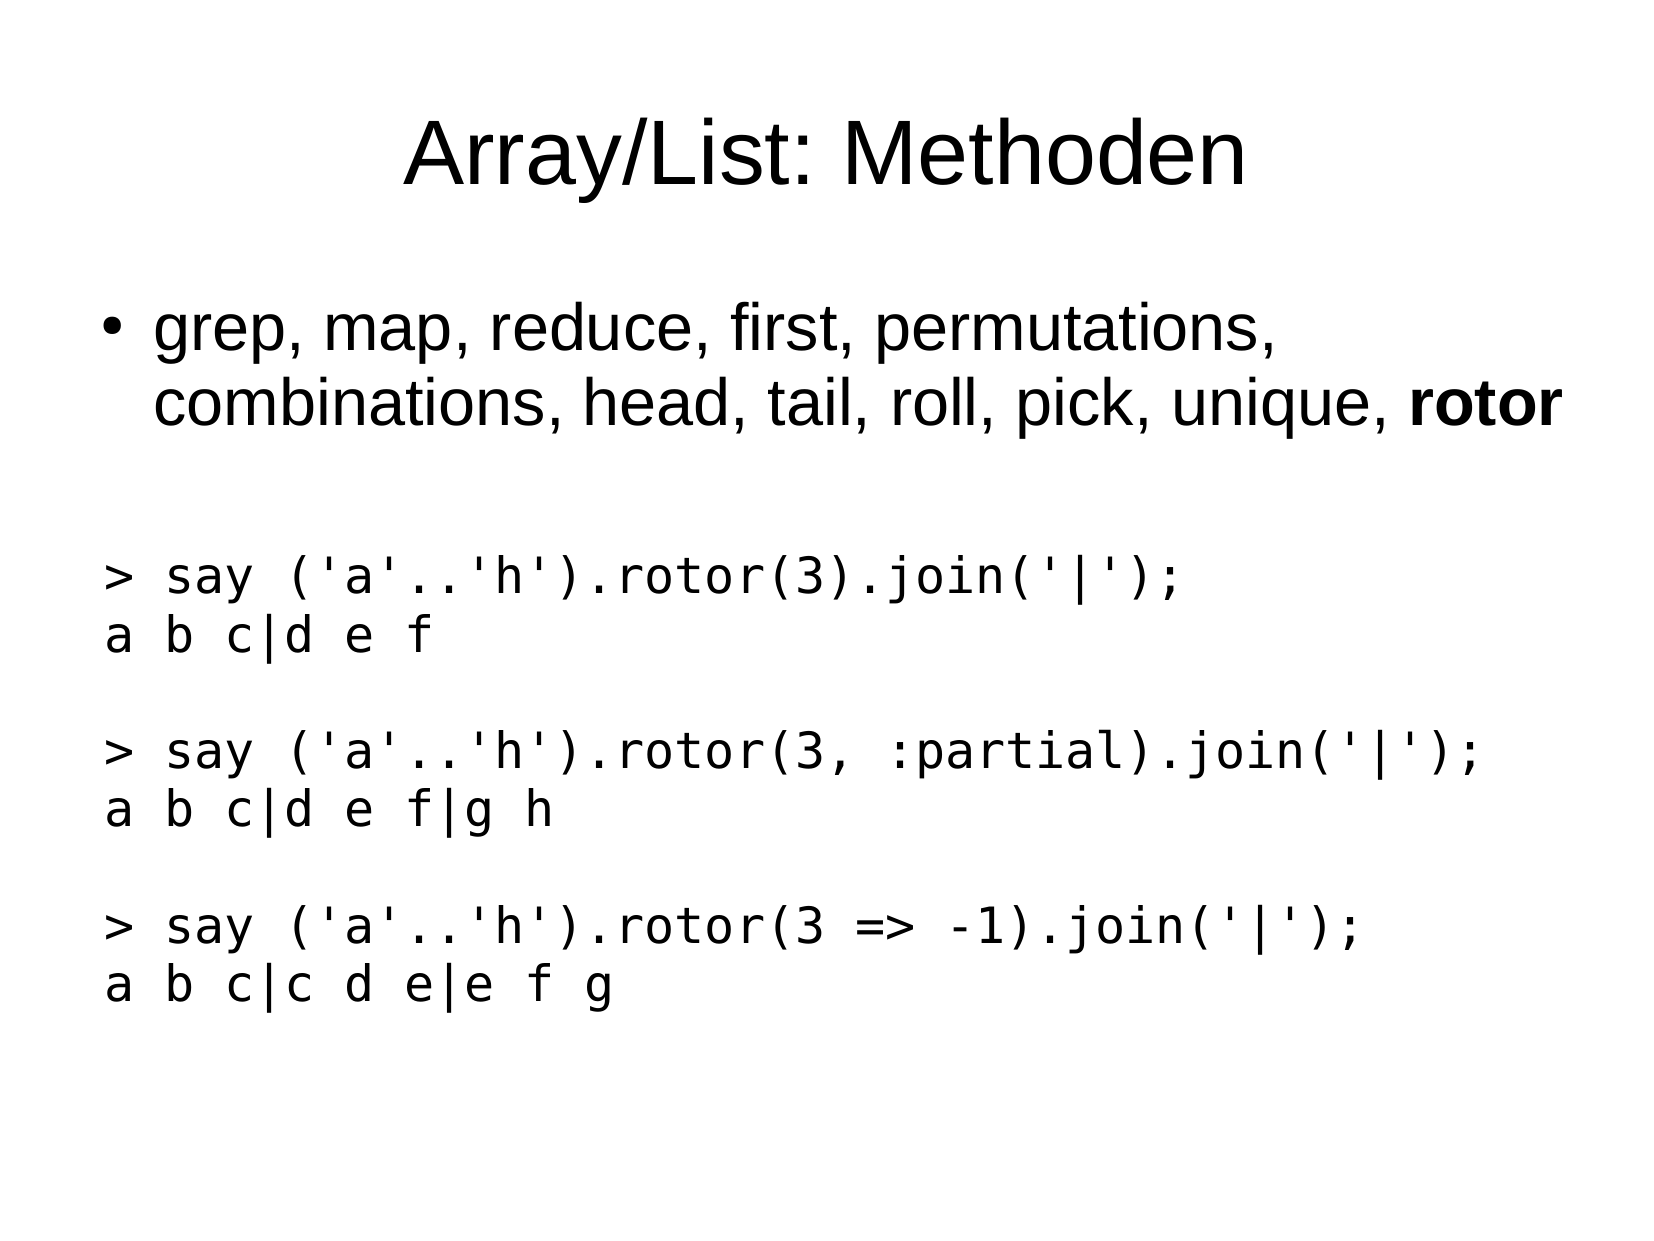

# Array/List: Methoden
grep, map, reduce, first, permutations, combinations, head, tail, roll, pick, unique, rotor
> say ('a'..'h').rotor(3).join('|');
a b c|d e f
> say ('a'..'h').rotor(3, :partial).join('|');
a b c|d e f|g h
> say ('a'..'h').rotor(3 => -1).join('|');
a b c|c d e|e f g